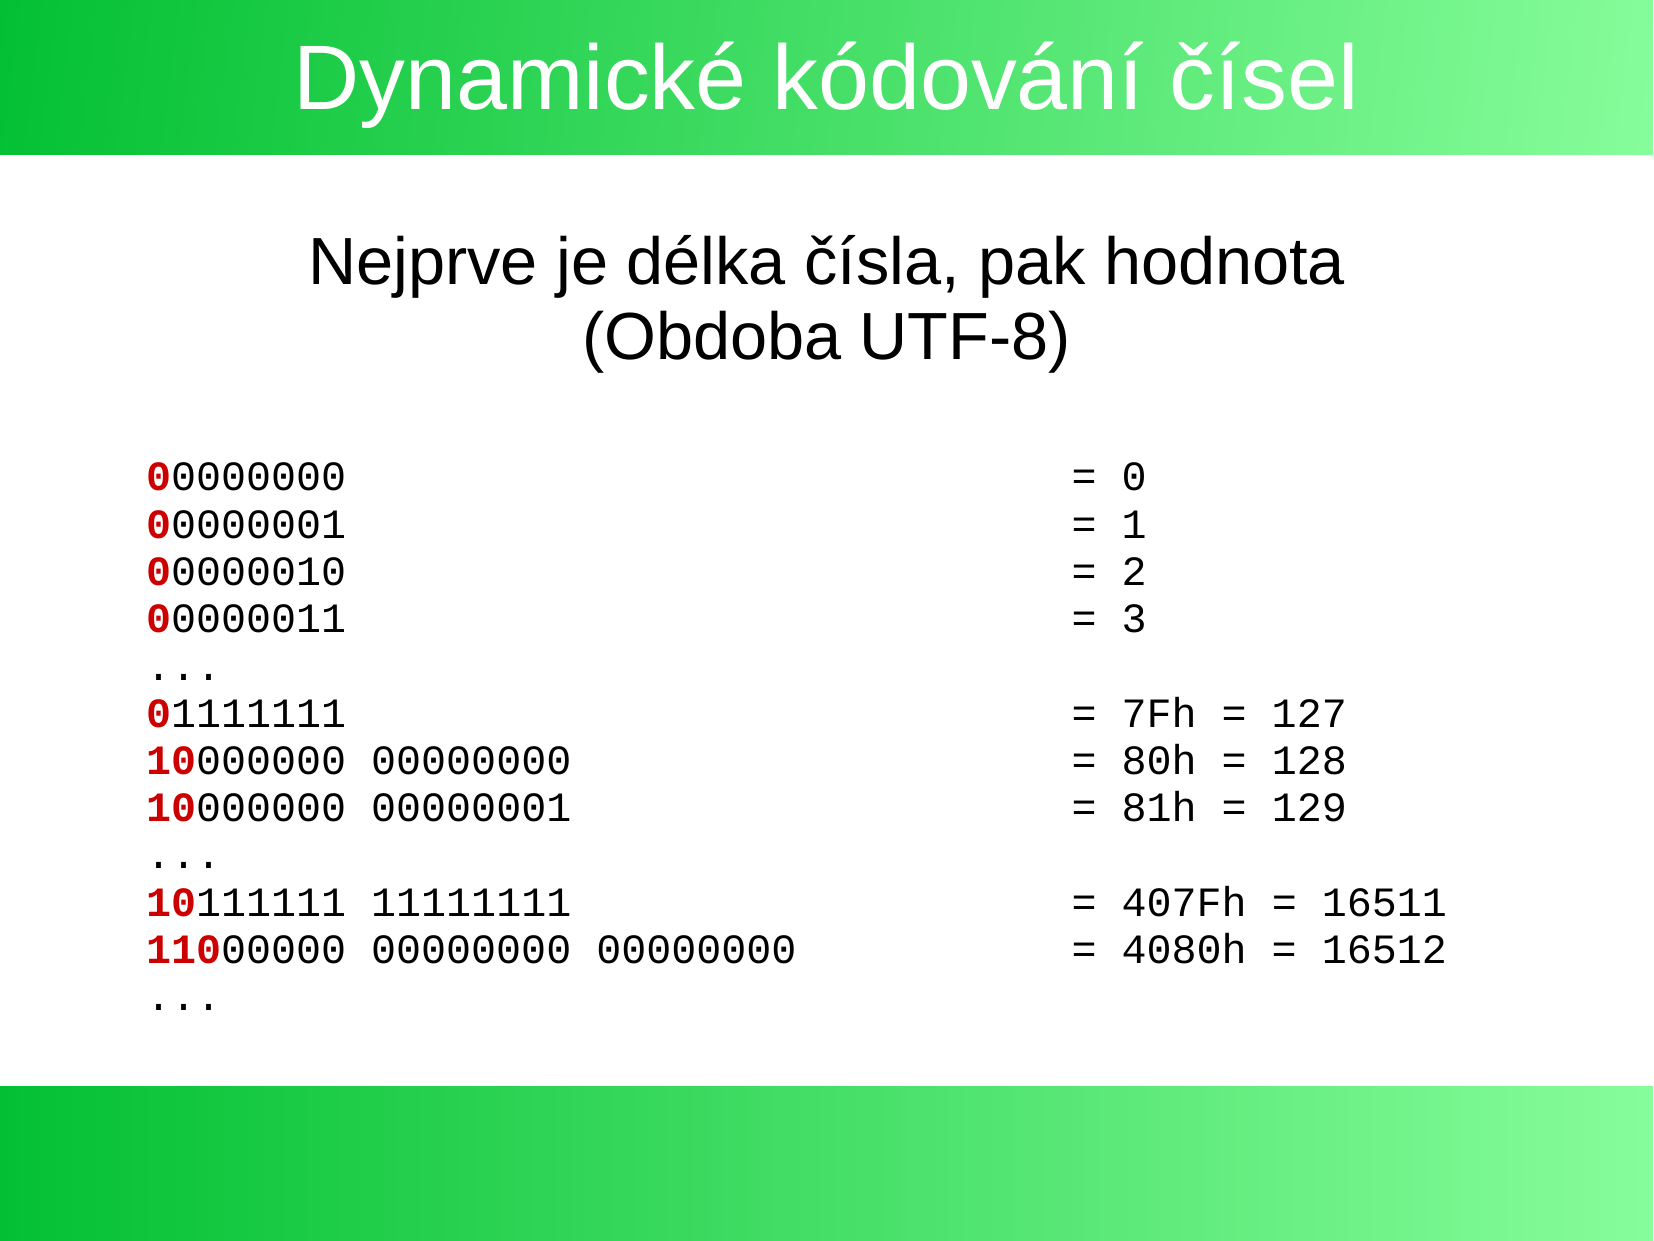

# Dynamické kódování čísel
Nejprve je délka čísla, pak hodnota
(Obdoba UTF-8)
 00000000 = 0
 00000001 = 1
 00000010 = 2
 00000011 = 3
 ...
 01111111 = 7Fh = 127
 10000000 00000000 = 80h = 128
 10000000 00000001 = 81h = 129
 ...
 10111111 11111111 = 407Fh = 16511
 11000000 00000000 00000000 = 4080h = 16512
 ...